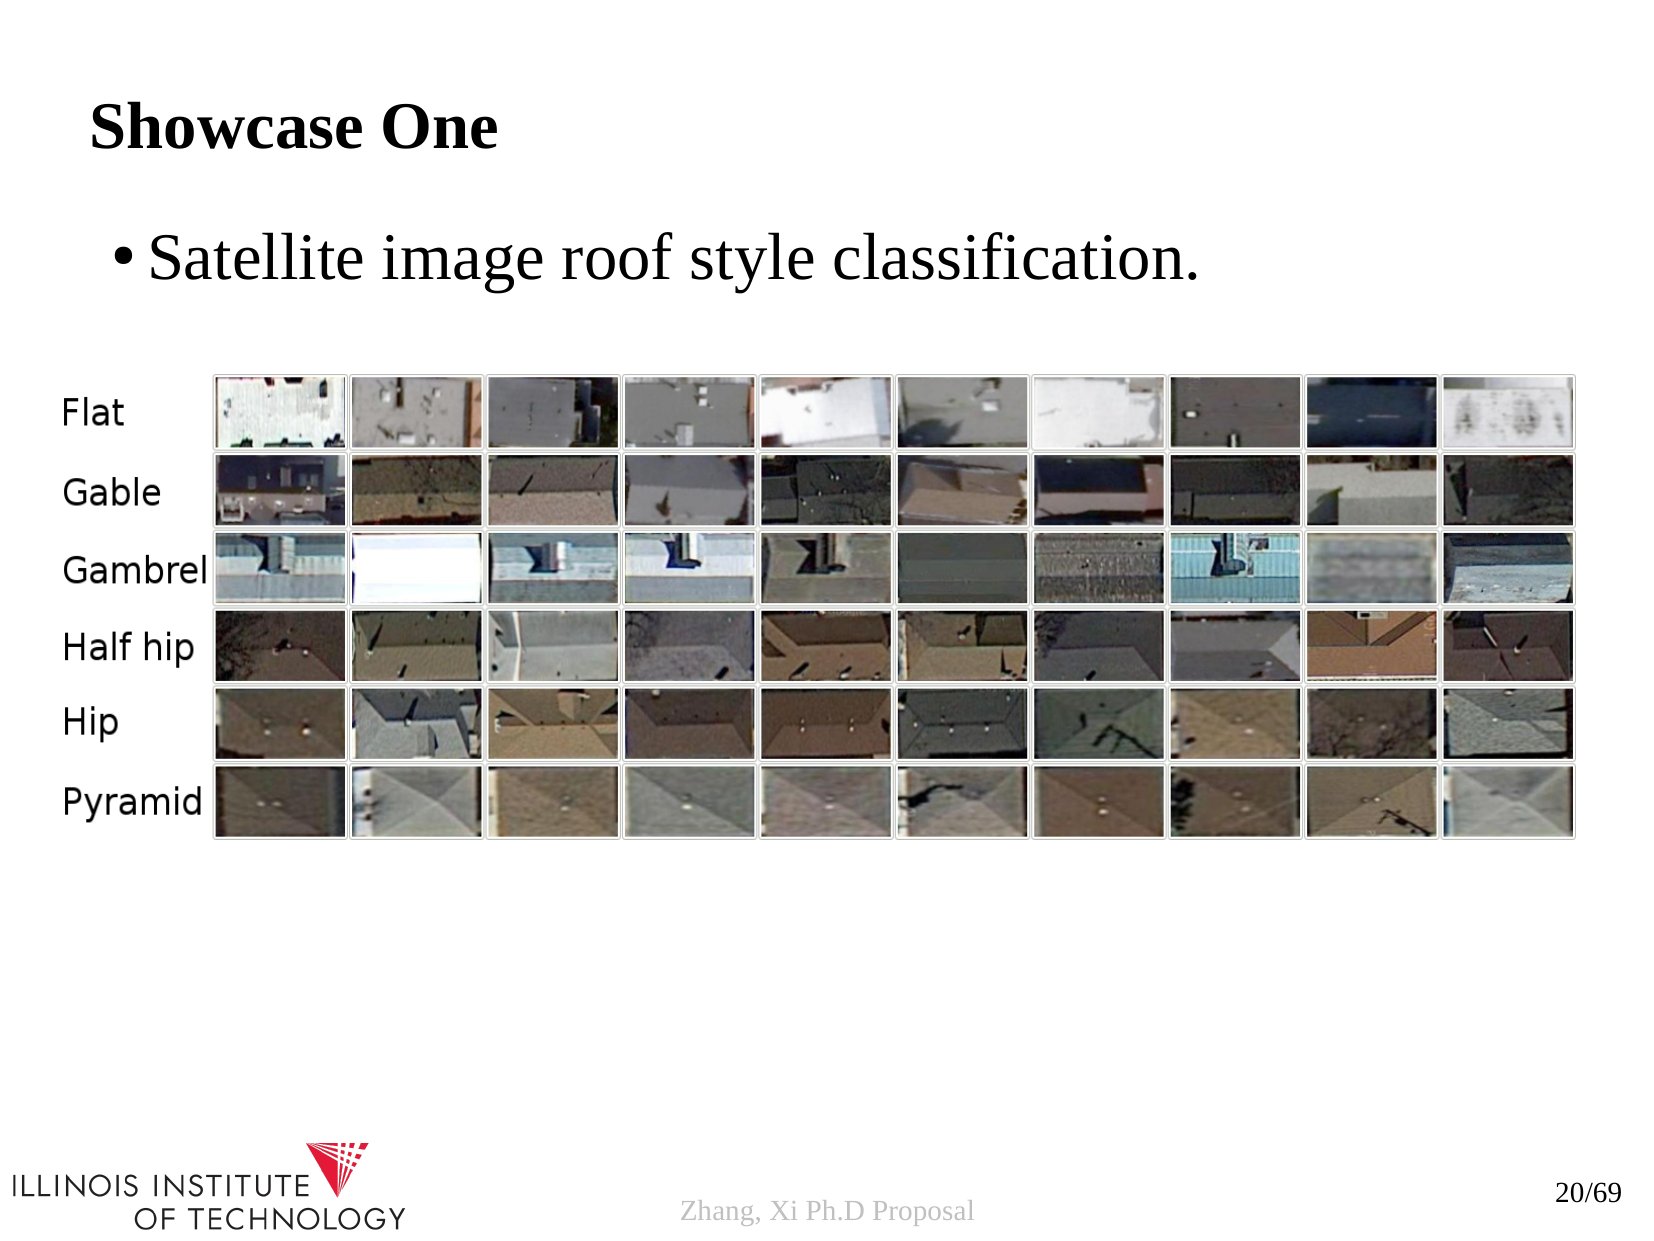

Showcase One
Satellite image roof style classification.
20
Zhang, Xi Ph.D Proposal